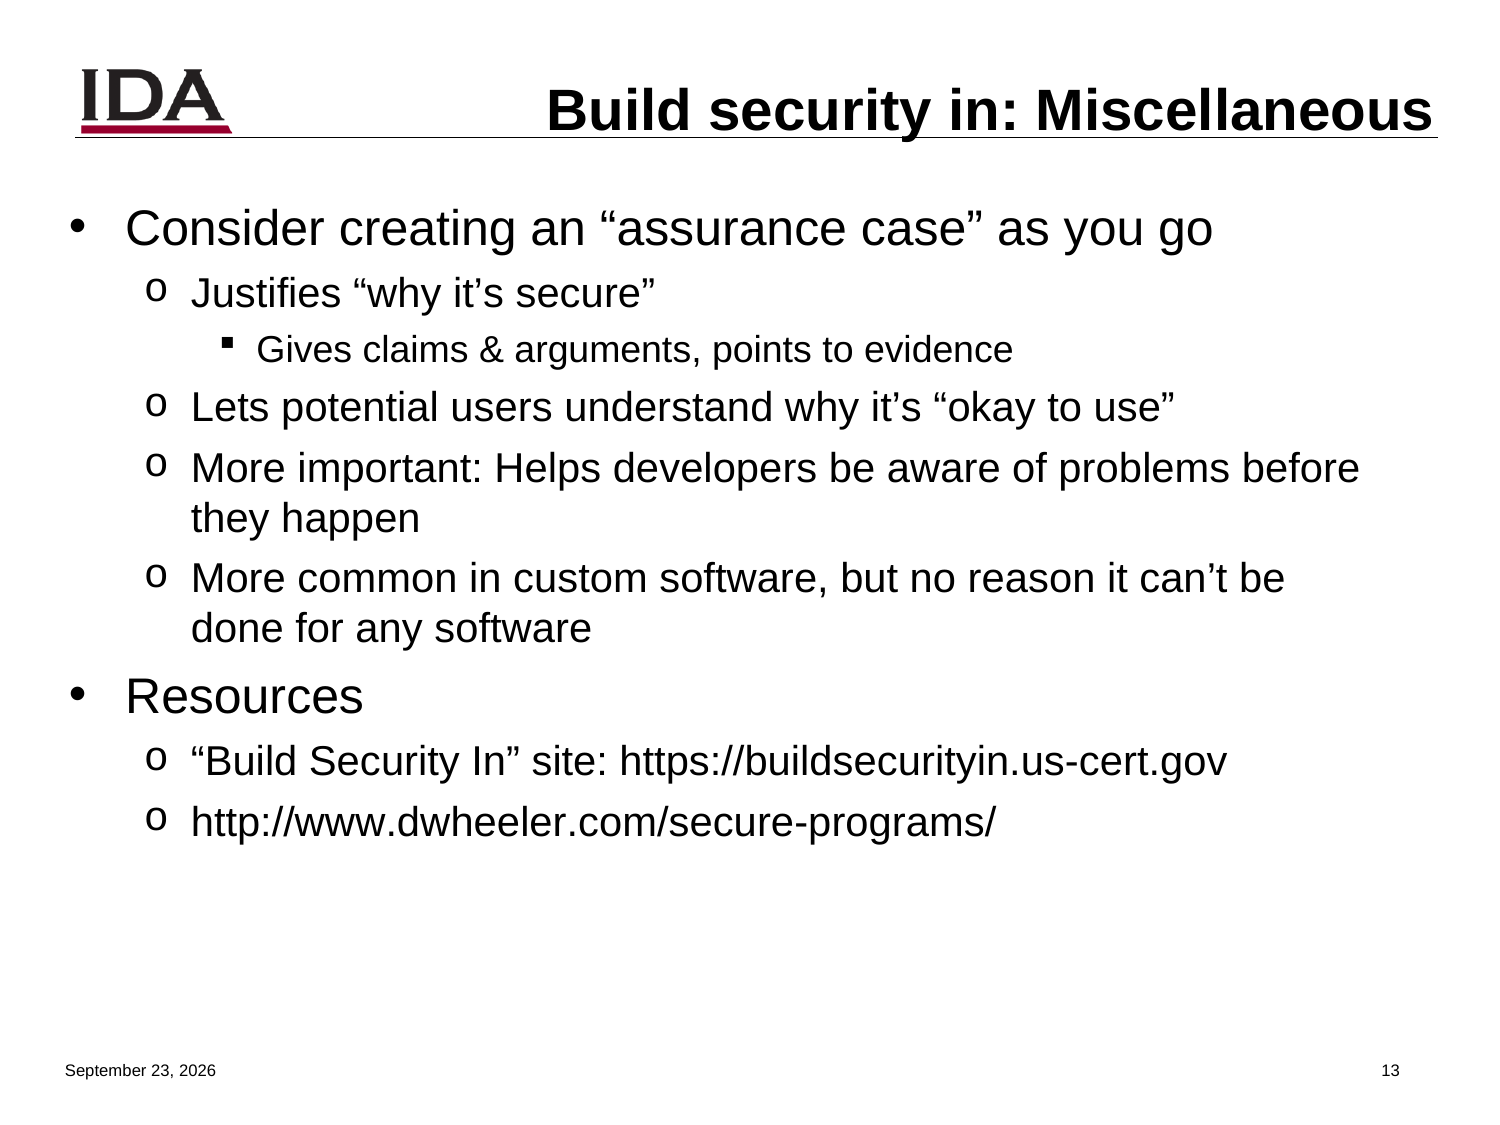

# Build security in: Miscellaneous
Consider creating an “assurance case” as you go
Justifies “why it’s secure”
Gives claims & arguments, points to evidence
Lets potential users understand why it’s “okay to use”
More important: Helps developers be aware of problems before they happen
More common in custom software, but no reason it can’t be done for any software
Resources
“Build Security In” site: https://buildsecurityin.us-cert.gov
http://www.dwheeler.com/secure-programs/